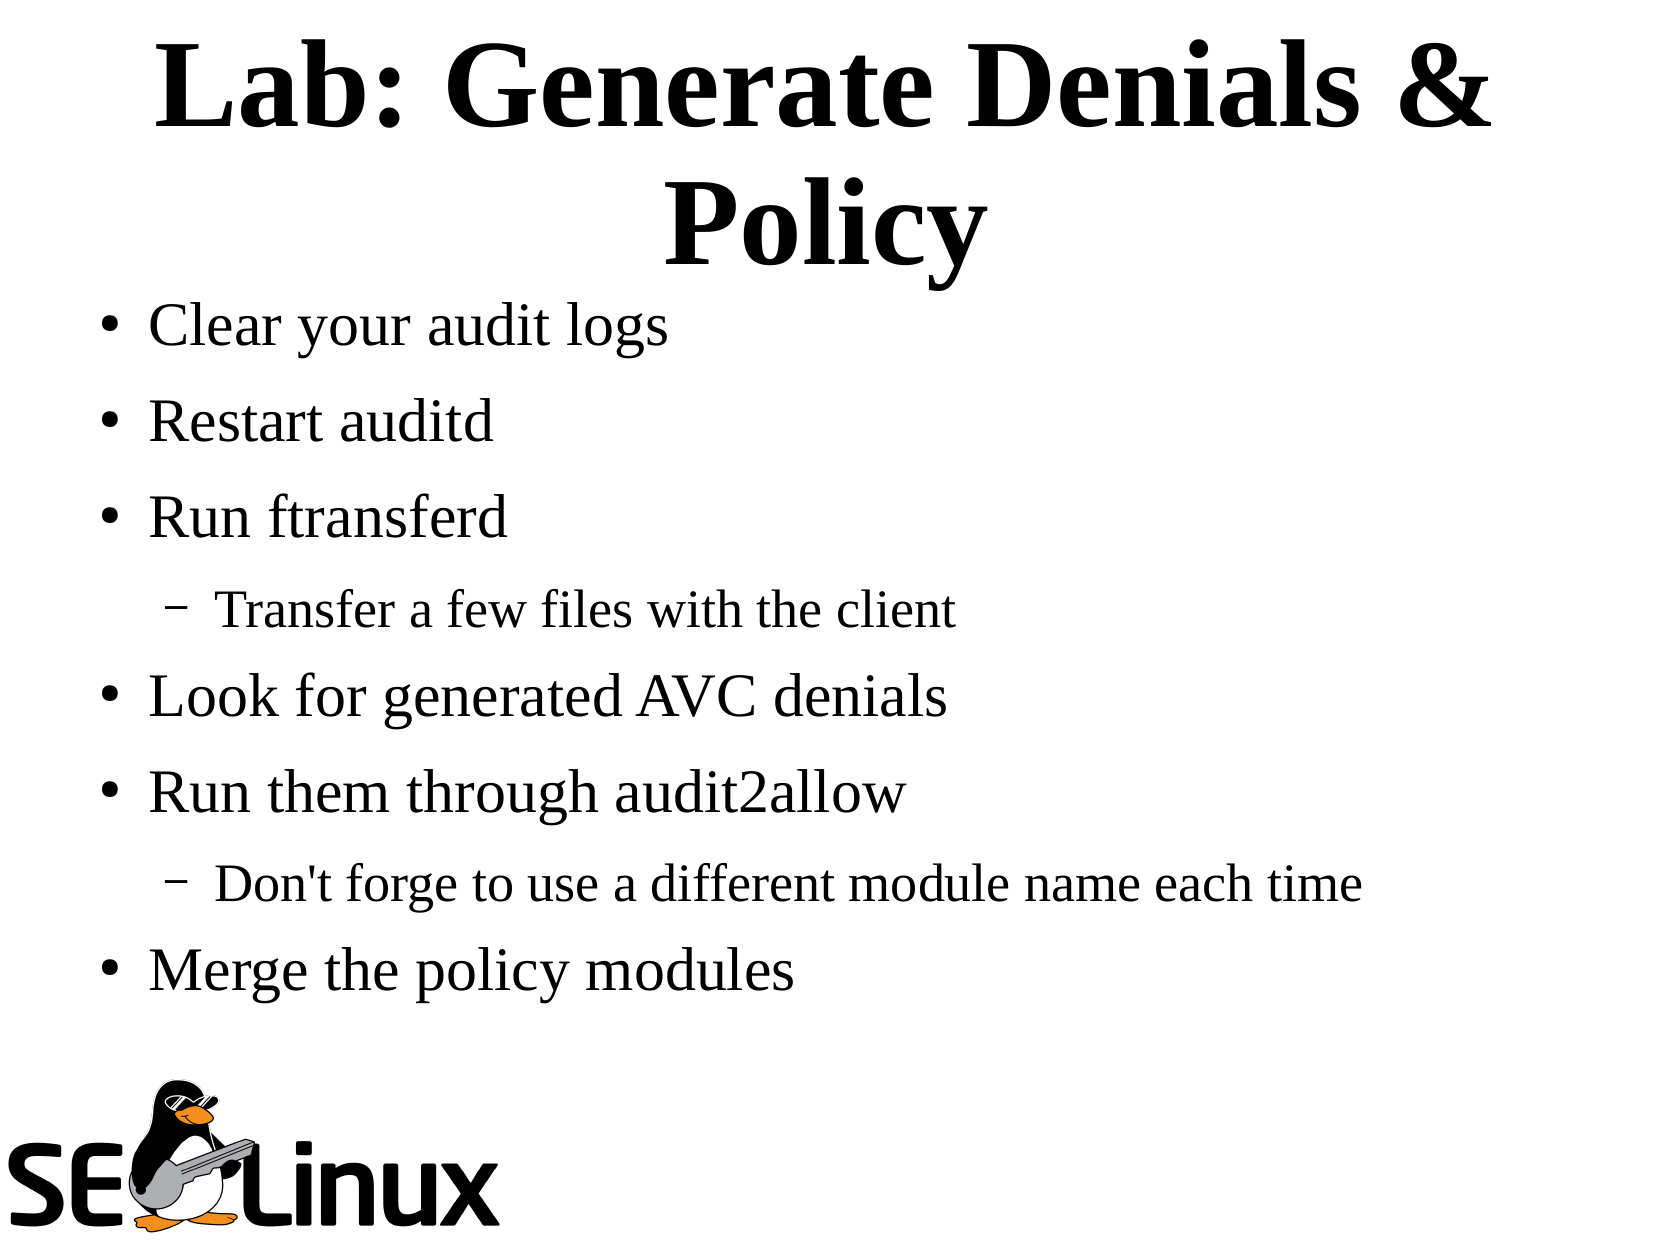

# Lab: Generate Denials & Policy
Clear your audit logs
Restart auditd
Run ftransferd
Transfer a few files with the client
Look for generated AVC denials
Run them through audit2allow
Don't forge to use a different module name each time
Merge the policy modules